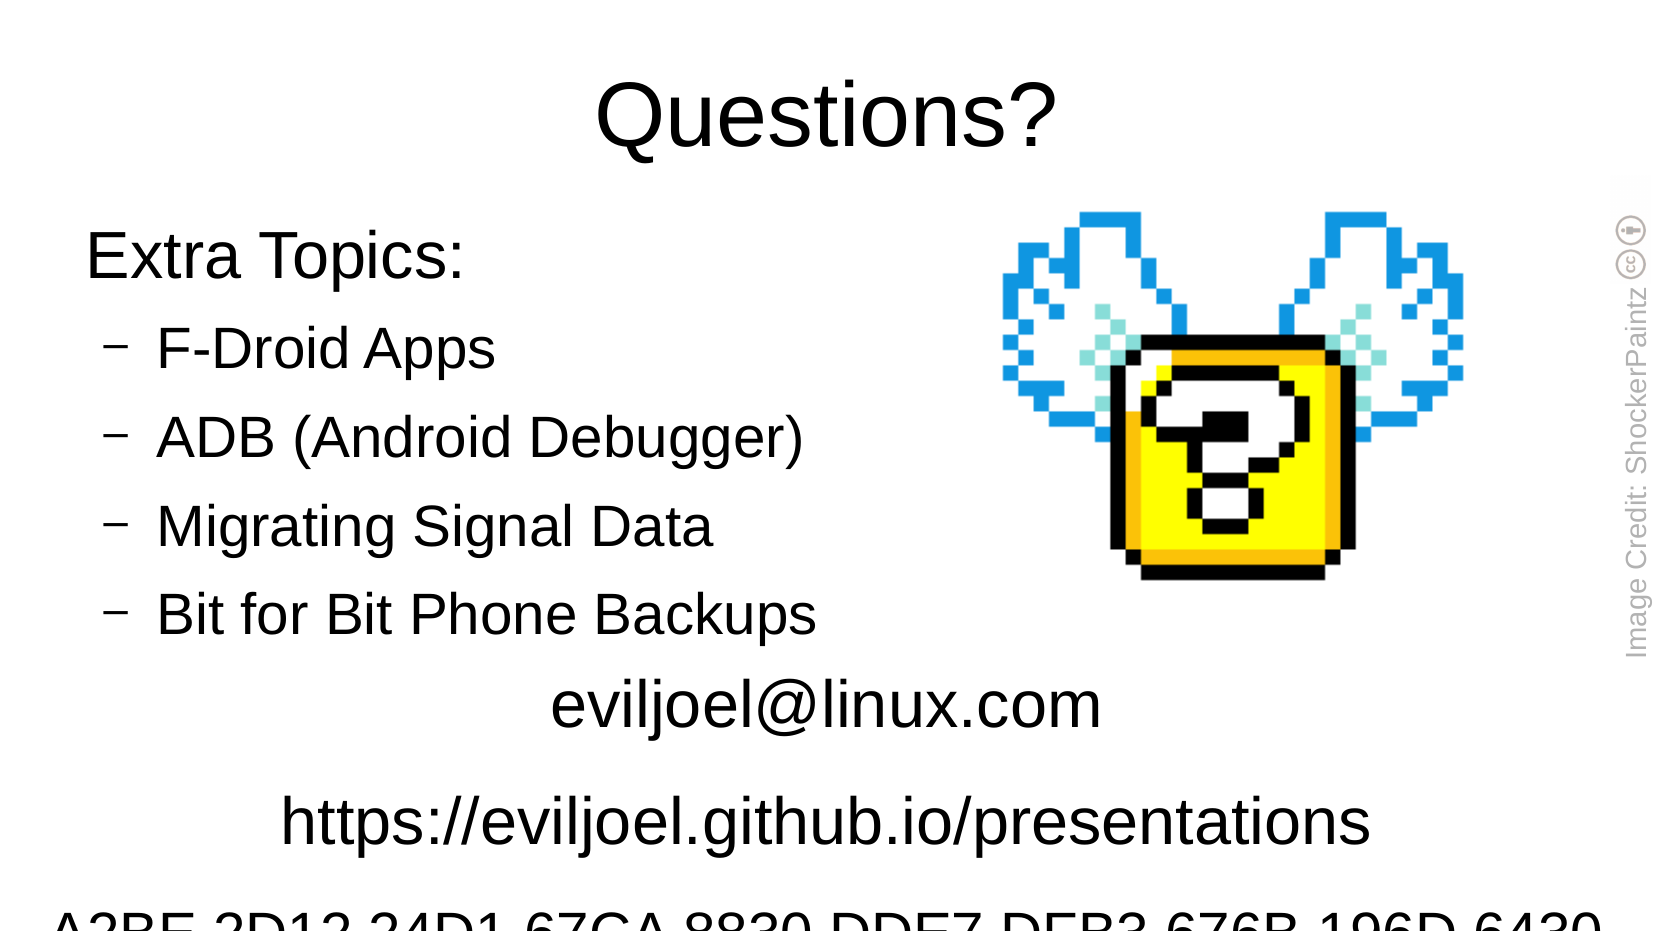

# Questions?
Extra Topics:
F-Droid Apps
ADB (Android Debugger)
Migrating Signal Data
Bit for Bit Phone Backups
Image Credit: ShockerPaintz
eviljoel@linux.com
https://eviljoel.github.io/presentations
A2BE 2D12 24D1 67CA 8830 DDE7 DFB3 676B 196D 6430